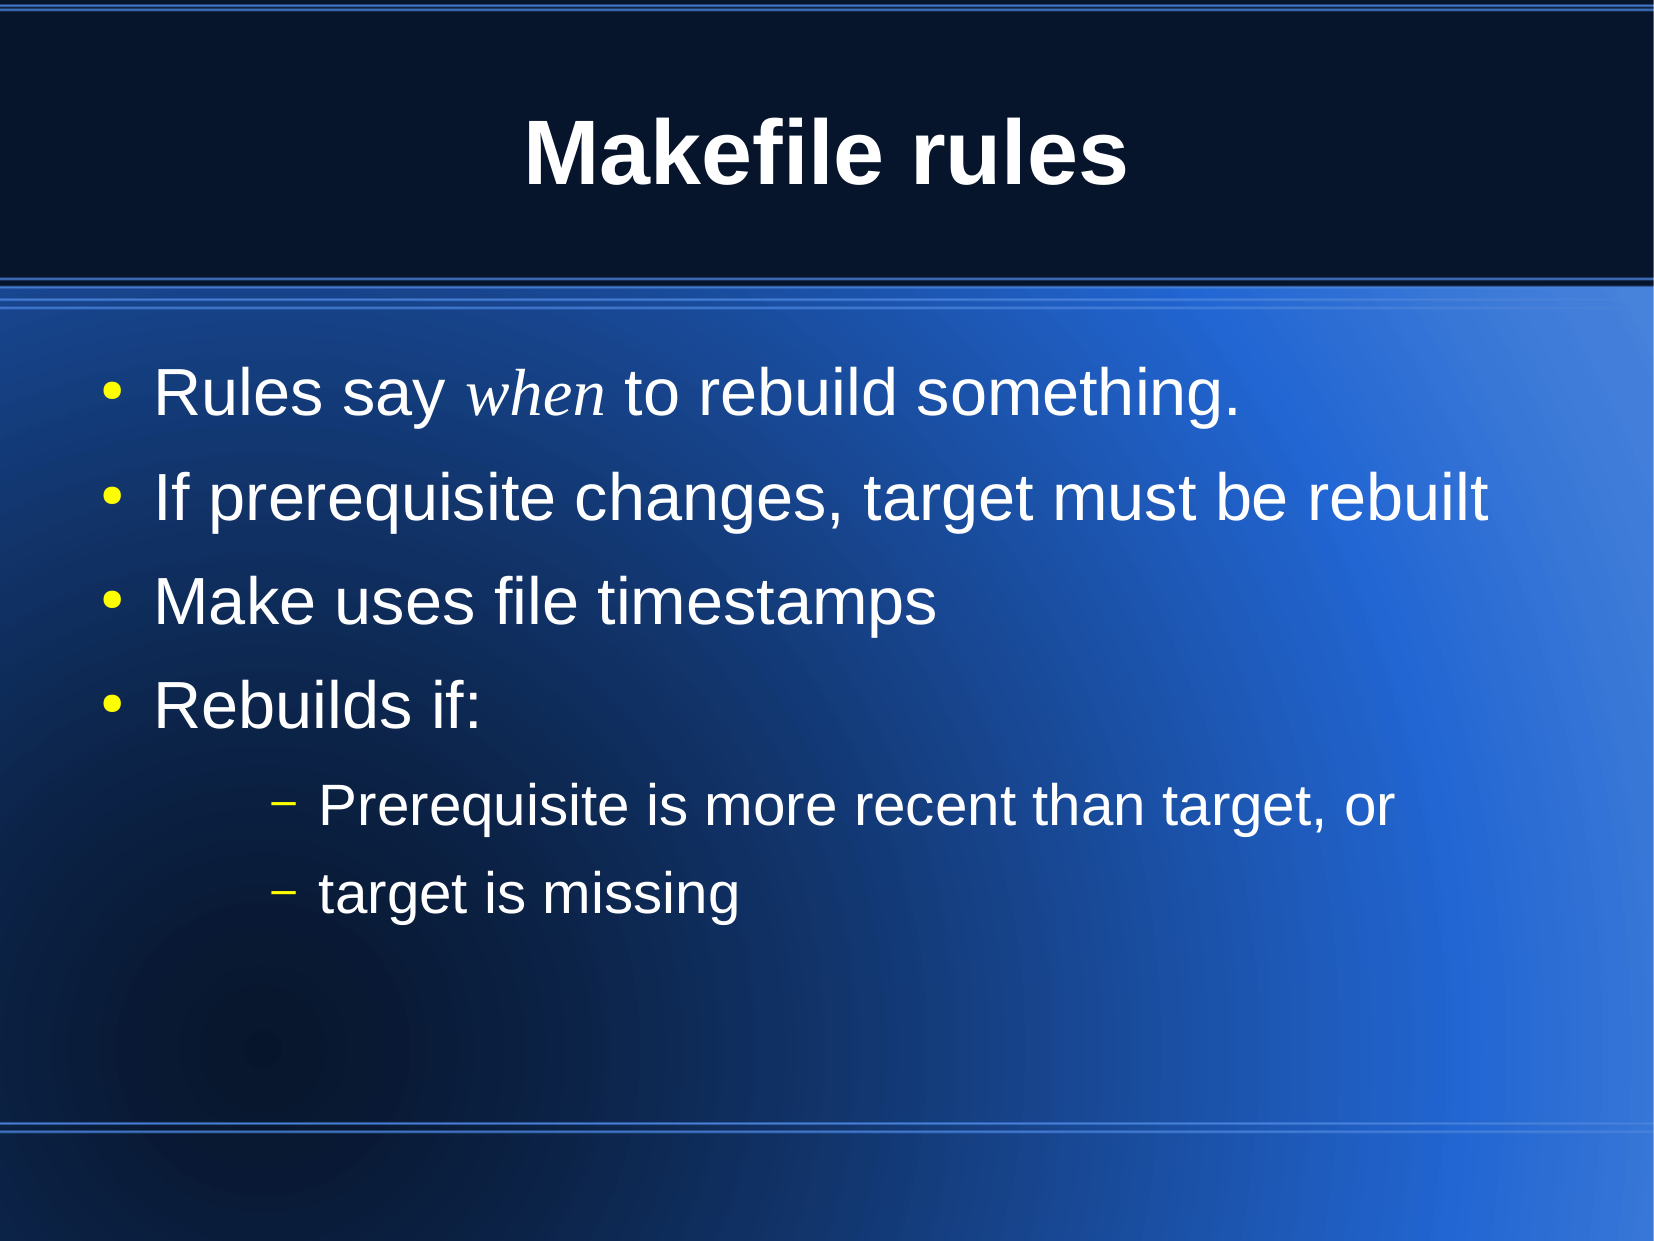

# Makefile rules
Rules say when to rebuild something.
If prerequisite changes, target must be rebuilt
Make uses file timestamps
Rebuilds if:
Prerequisite is more recent than target, or
target is missing